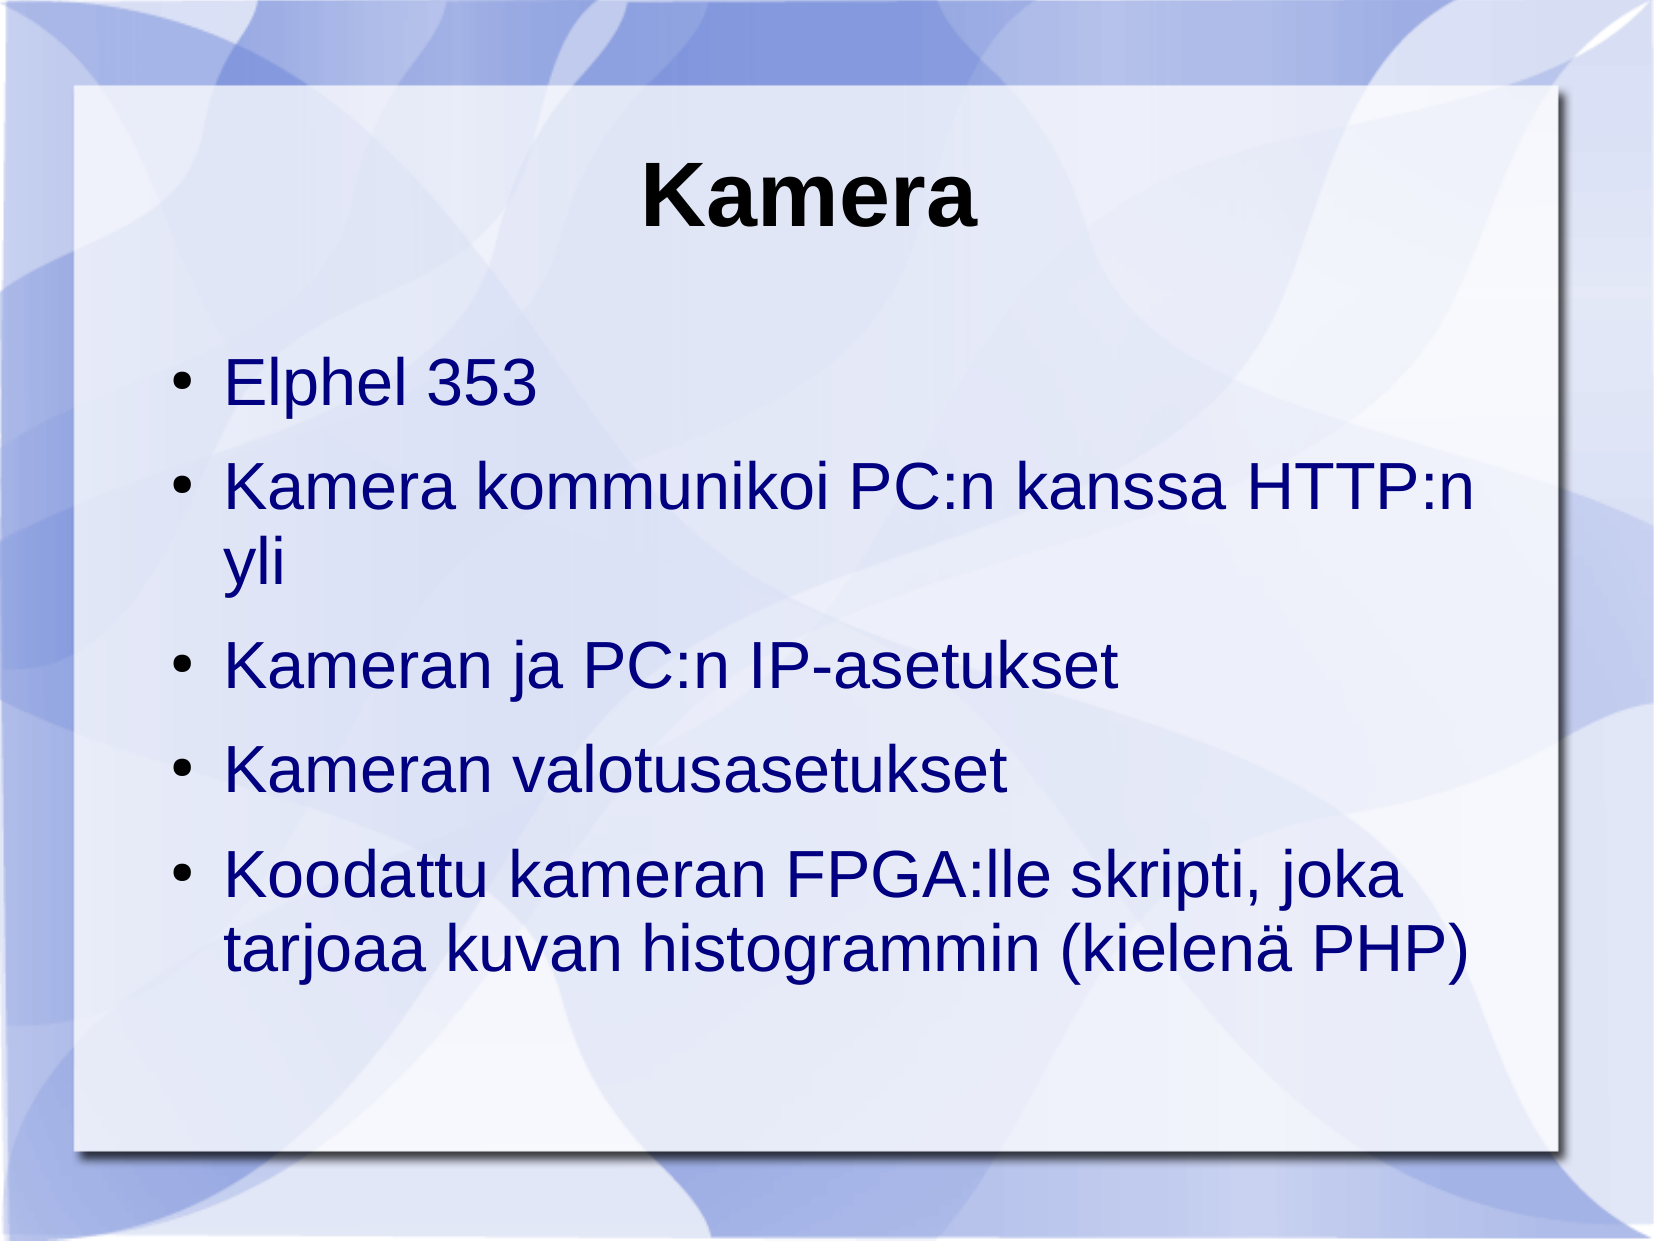

# Kamera
Elphel 353
Kamera kommunikoi PC:n kanssa HTTP:n yli
Kameran ja PC:n IP-asetukset
Kameran valotusasetukset
Koodattu kameran FPGA:lle skripti, joka tarjoaa kuvan histogrammin (kielenä PHP)